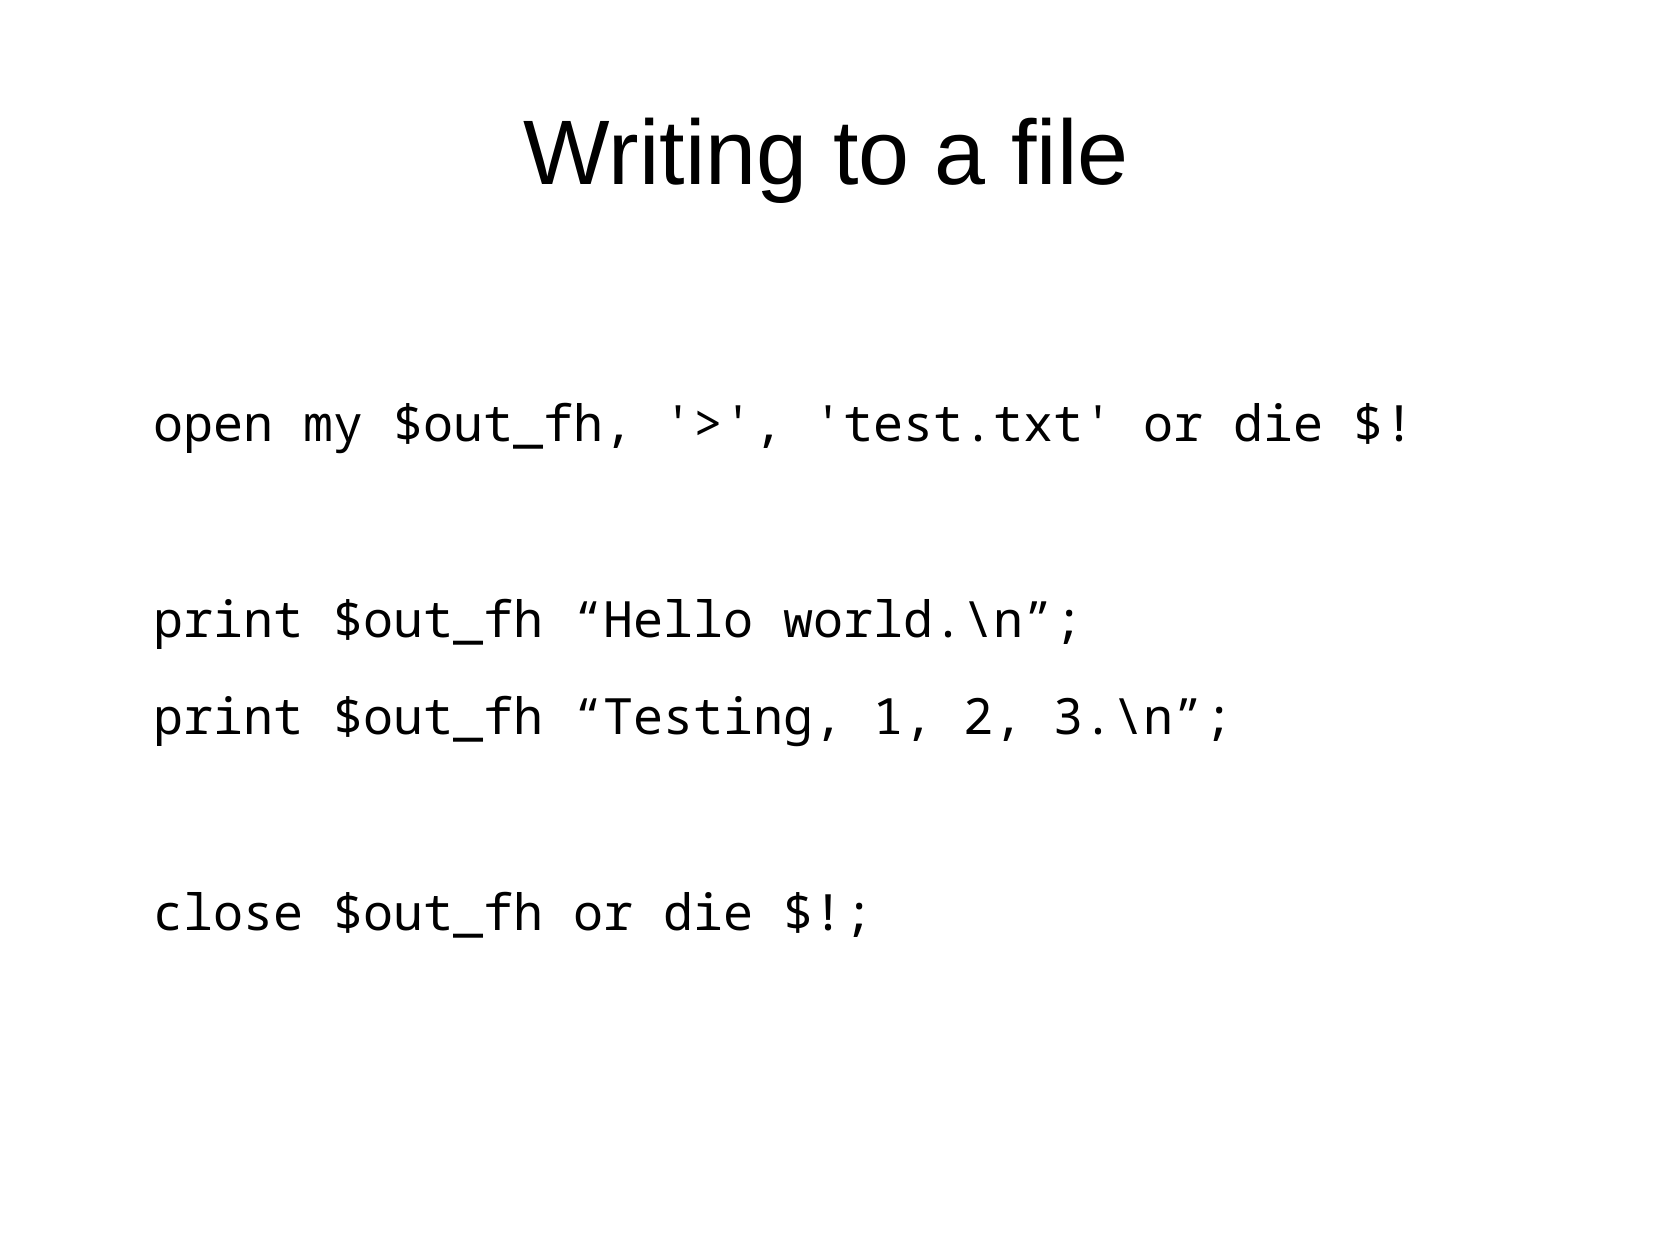

# Writing to a file
open my $out_fh, '>', 'test.txt' or die $!
print $out_fh “Hello world.\n”;
print $out_fh “Testing, 1, 2, 3.\n”;
close $out_fh or die $!;